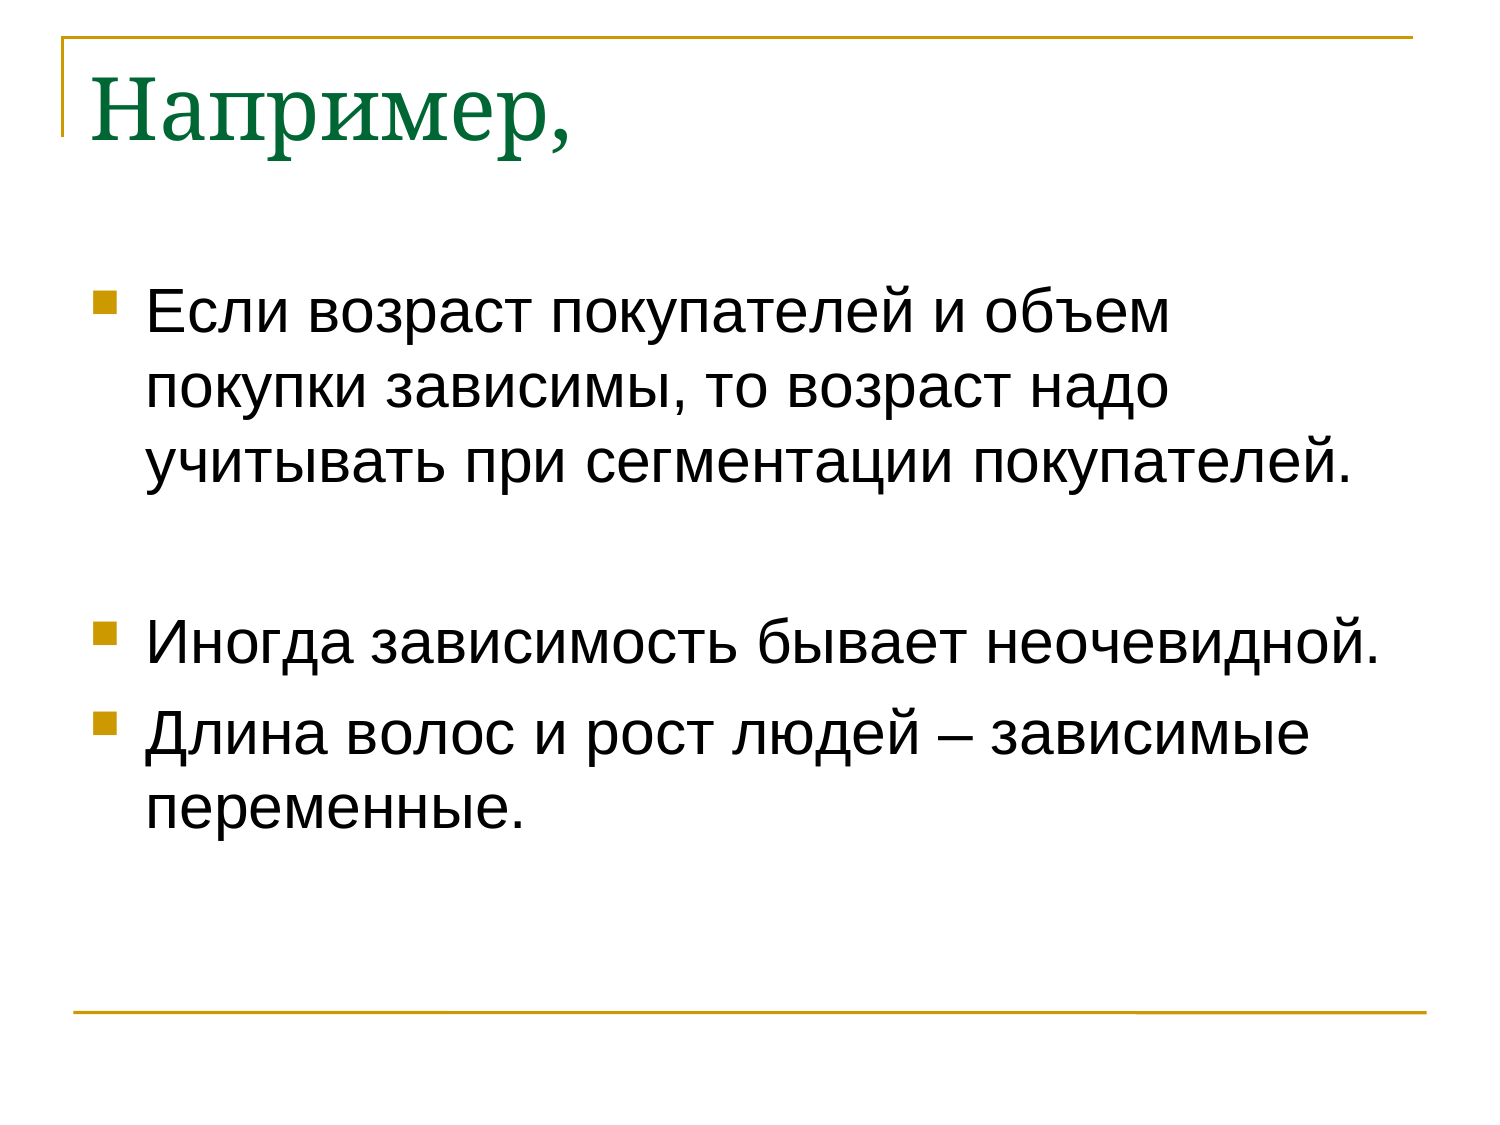

# Например,
Если возраст покупателей и объем покупки зависимы, то возраст надо учитывать при сегментации покупателей.
Иногда зависимость бывает неочевидной.
Длина волос и рост людей – зависимые переменные.